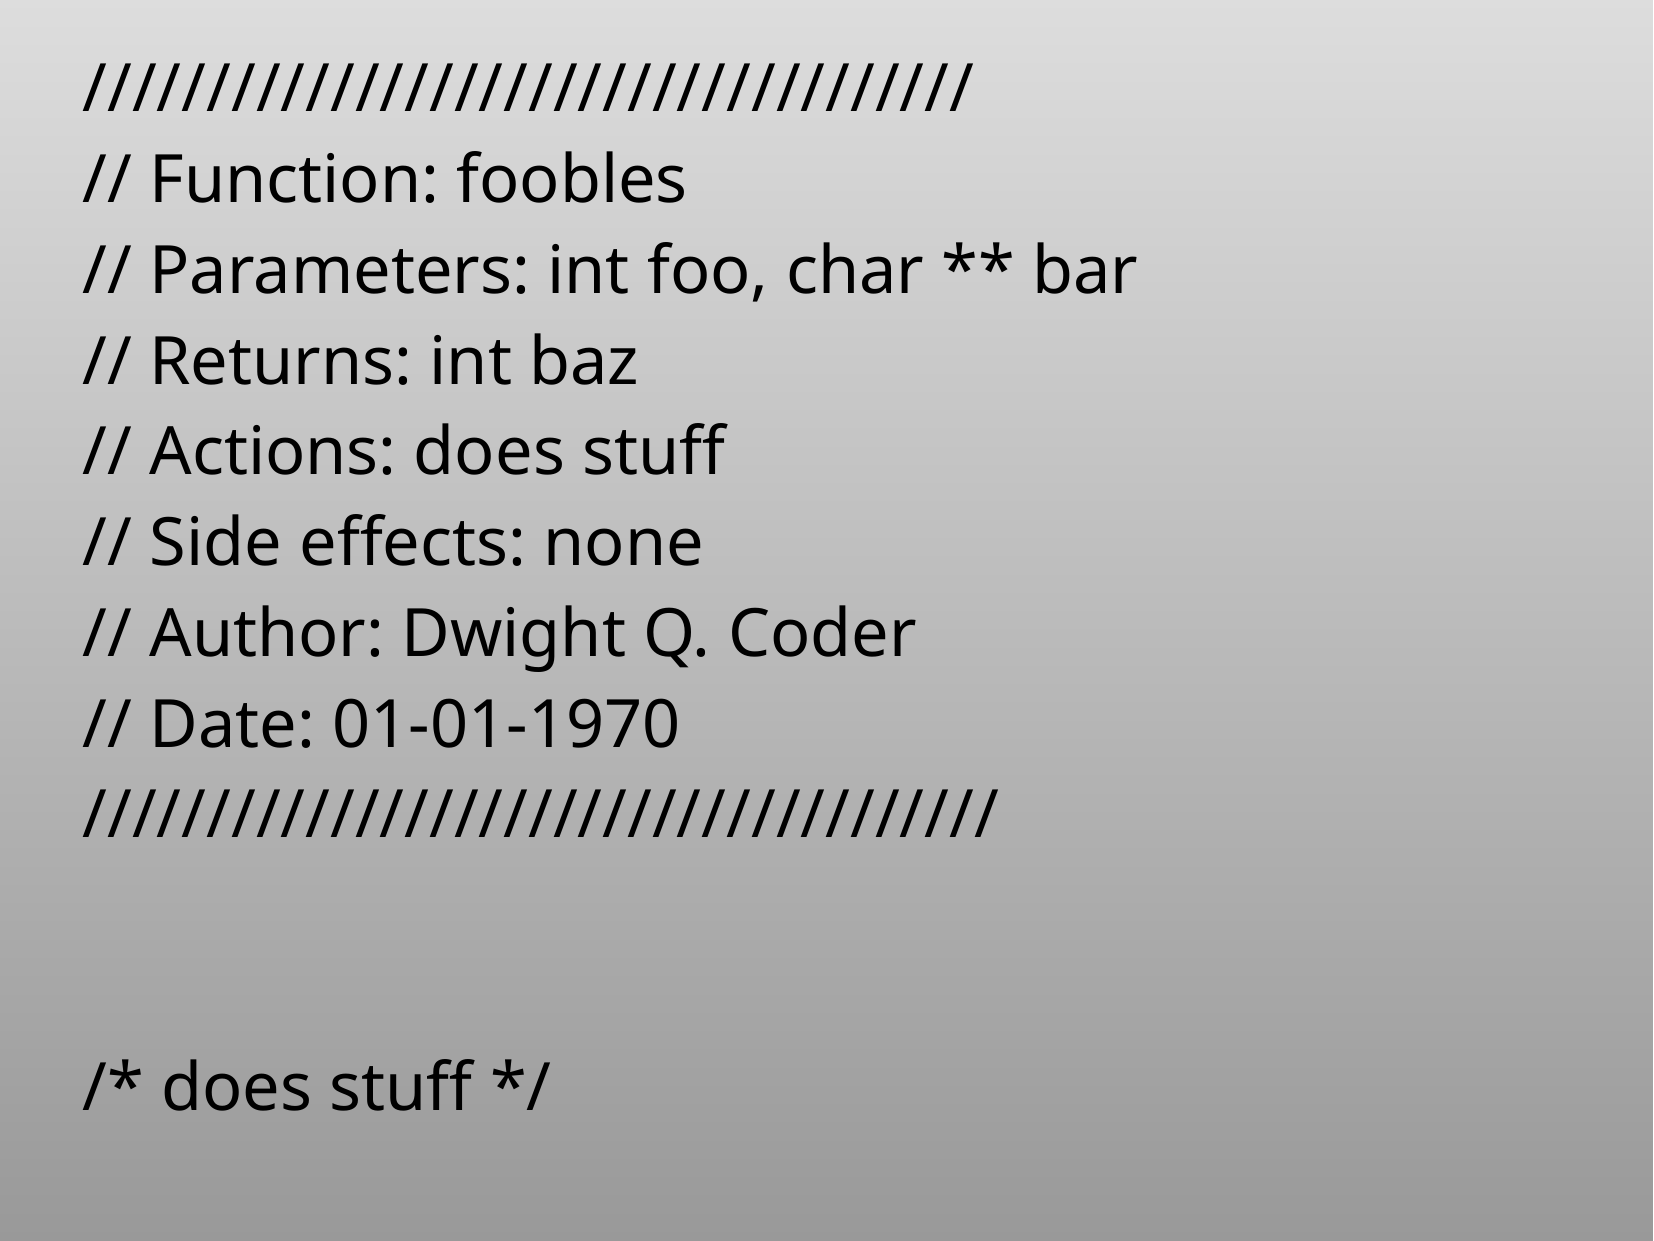

# ////////////////////////////////////
// Function: foobles
// Parameters: int foo, char ** bar
// Returns: int baz
// Actions: does stuff
// Side effects: none
// Author: Dwight Q. Coder
// Date: 01-01-1970
/////////////////////////////////////
/* does stuff */